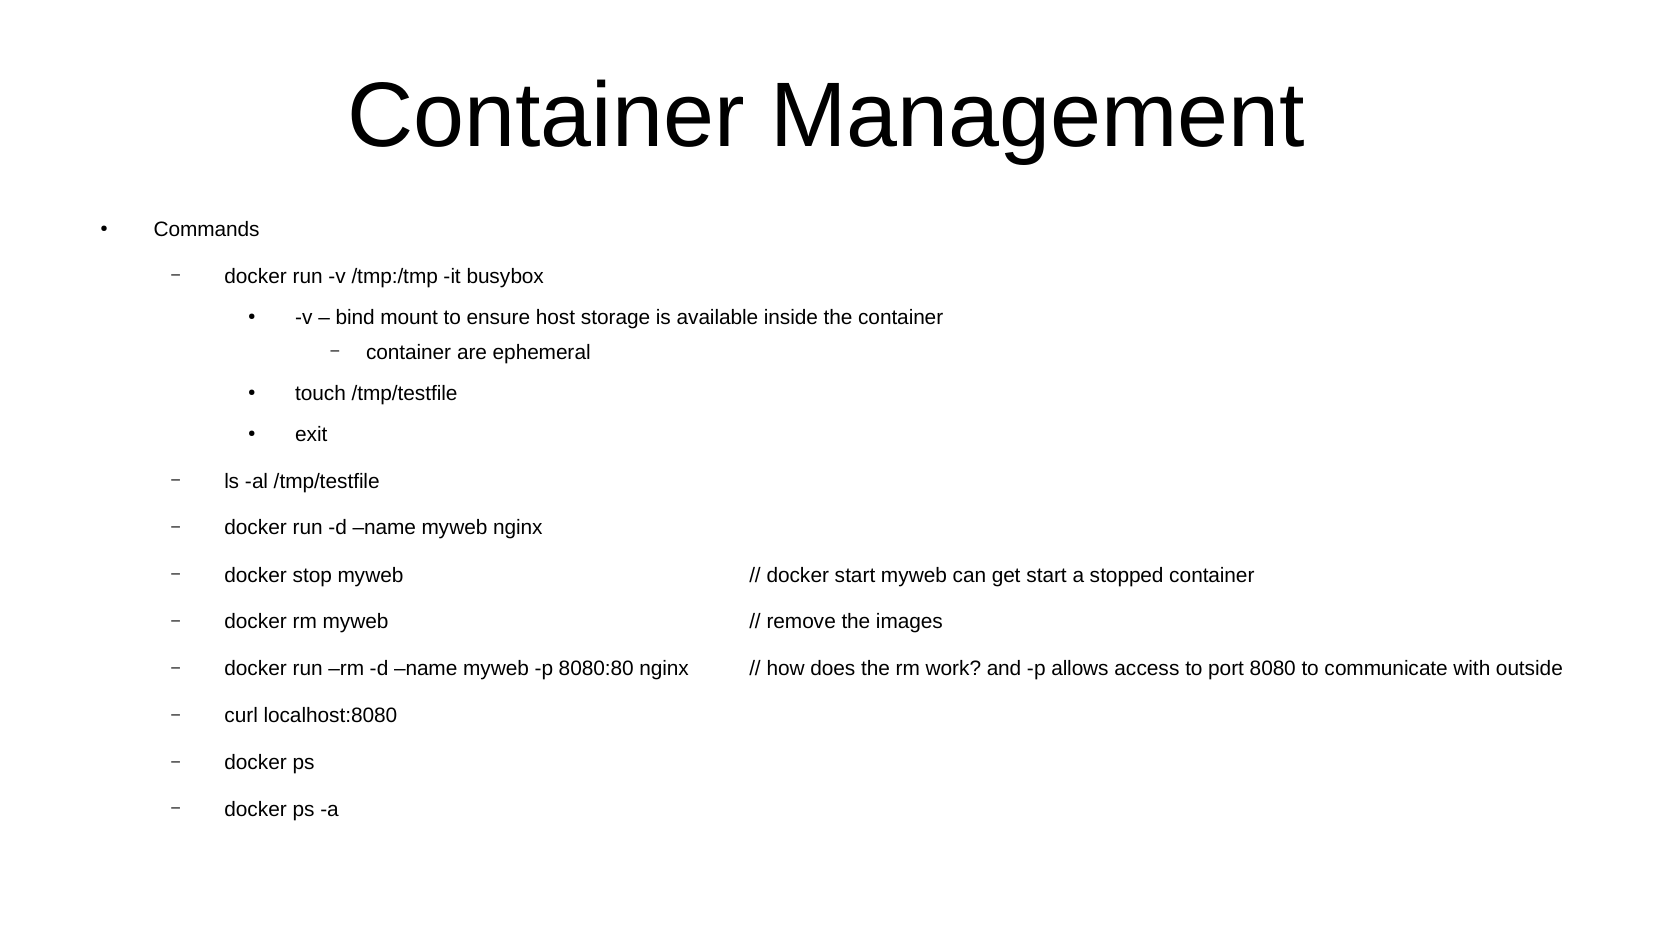

# Container Management
Commands
docker run -v /tmp:/tmp -it busybox
-v – bind mount to ensure host storage is available inside the container
container are ephemeral
touch /tmp/testfile
exit
ls -al /tmp/testfile
docker run -d –name myweb nginx
docker stop myweb					// docker start myweb can get start a stopped container
docker rm myweb					// remove the images
docker run –rm -d –name myweb -p 8080:80 nginx	// how does the rm work? and -p allows access to port 8080 to communicate with outside
curl localhost:8080
docker ps
docker ps -a